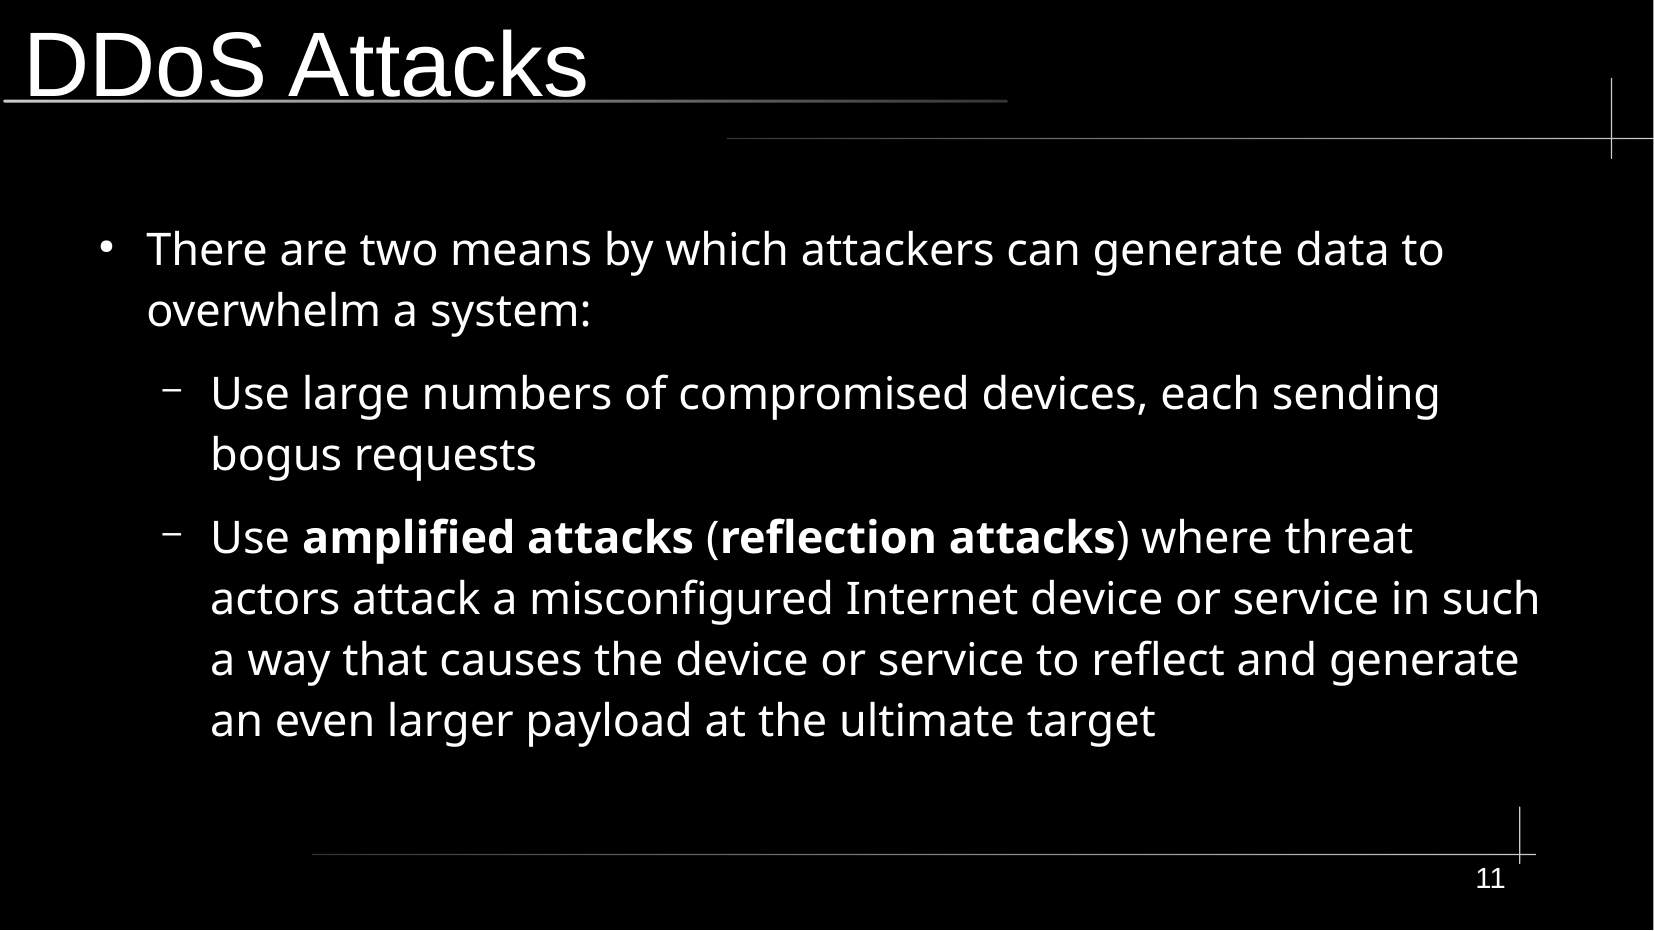

# DDoS Attacks
There are two means by which attackers can generate data to overwhelm a system:
Use large numbers of compromised devices, each sending bogus requests
Use amplified attacks (reflection attacks) where threat 	actors attack a misconfigured Internet device or service in such a way that causes the device or service to reflect and generate an even larger payload at the ultimate target
11